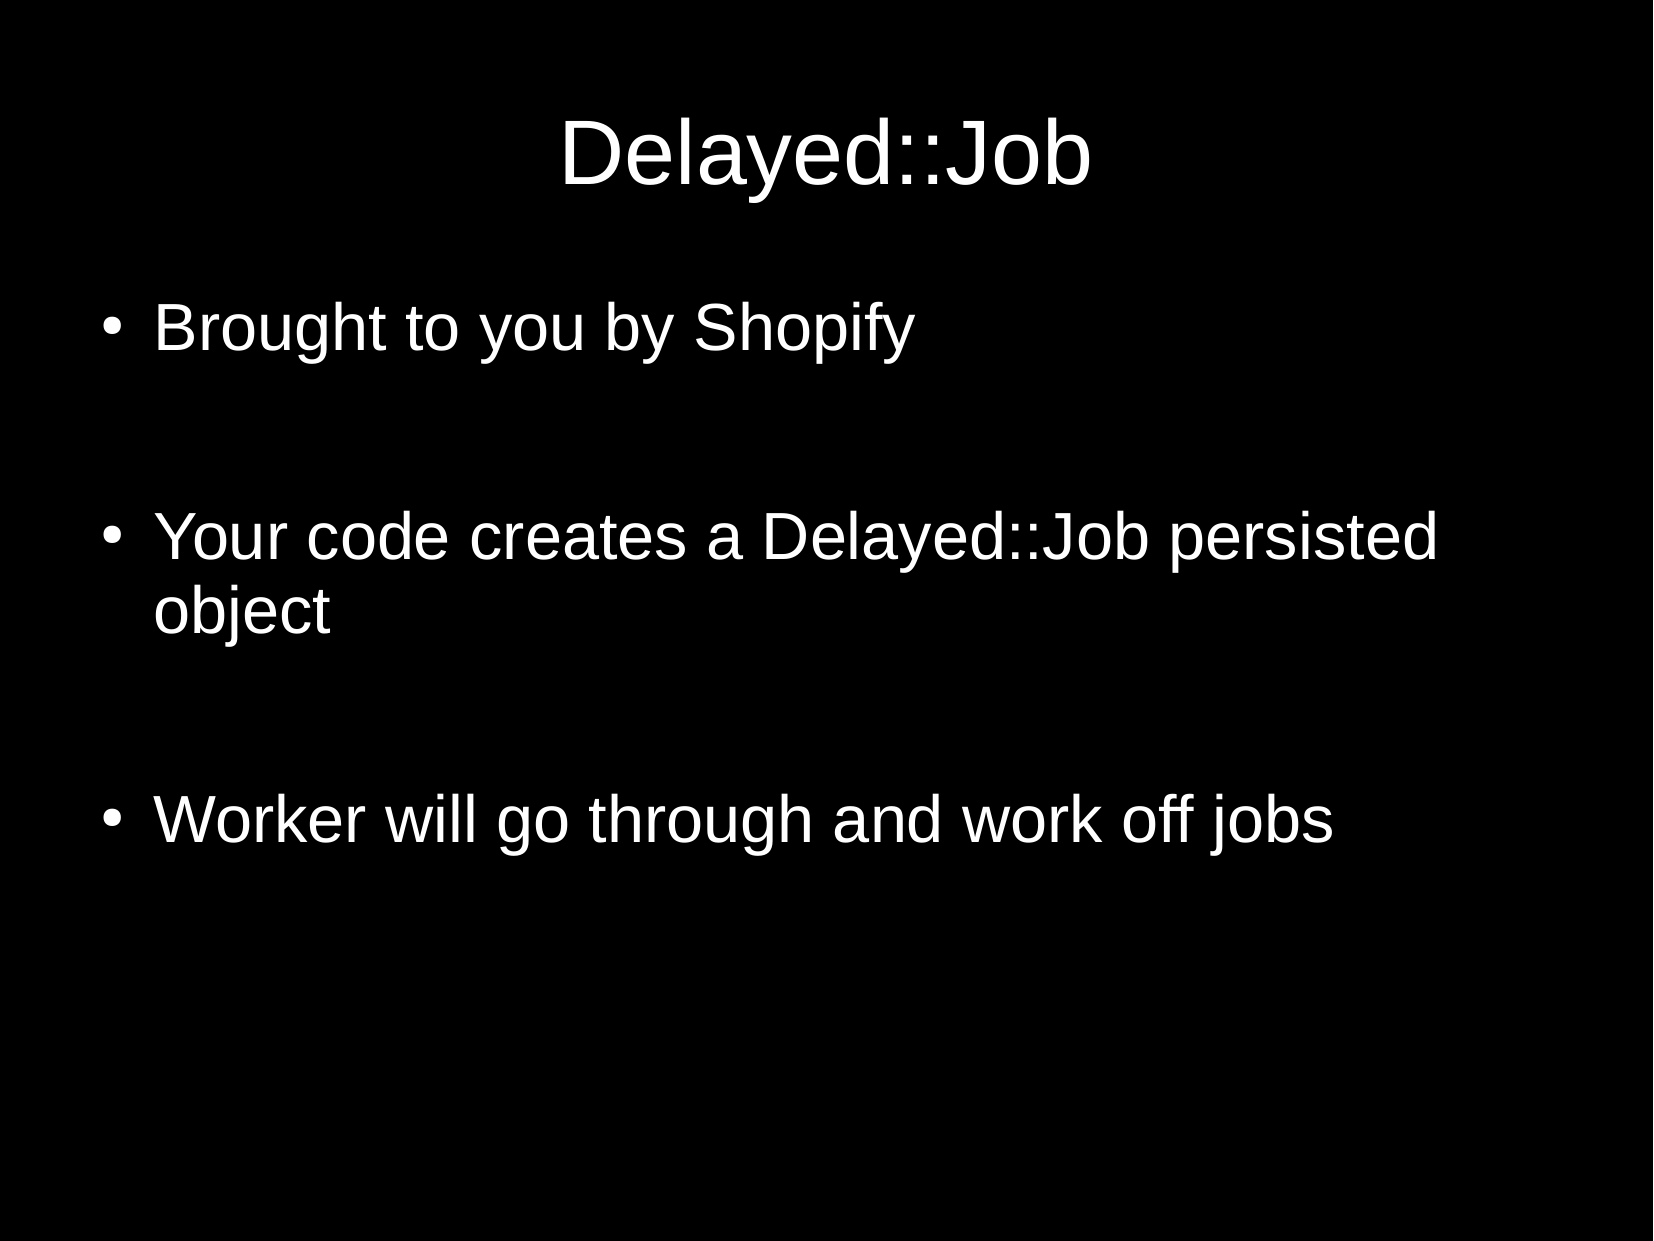

# Delayed::Job
Brought to you by Shopify
Your code creates a Delayed::Job persisted object
Worker will go through and work off jobs